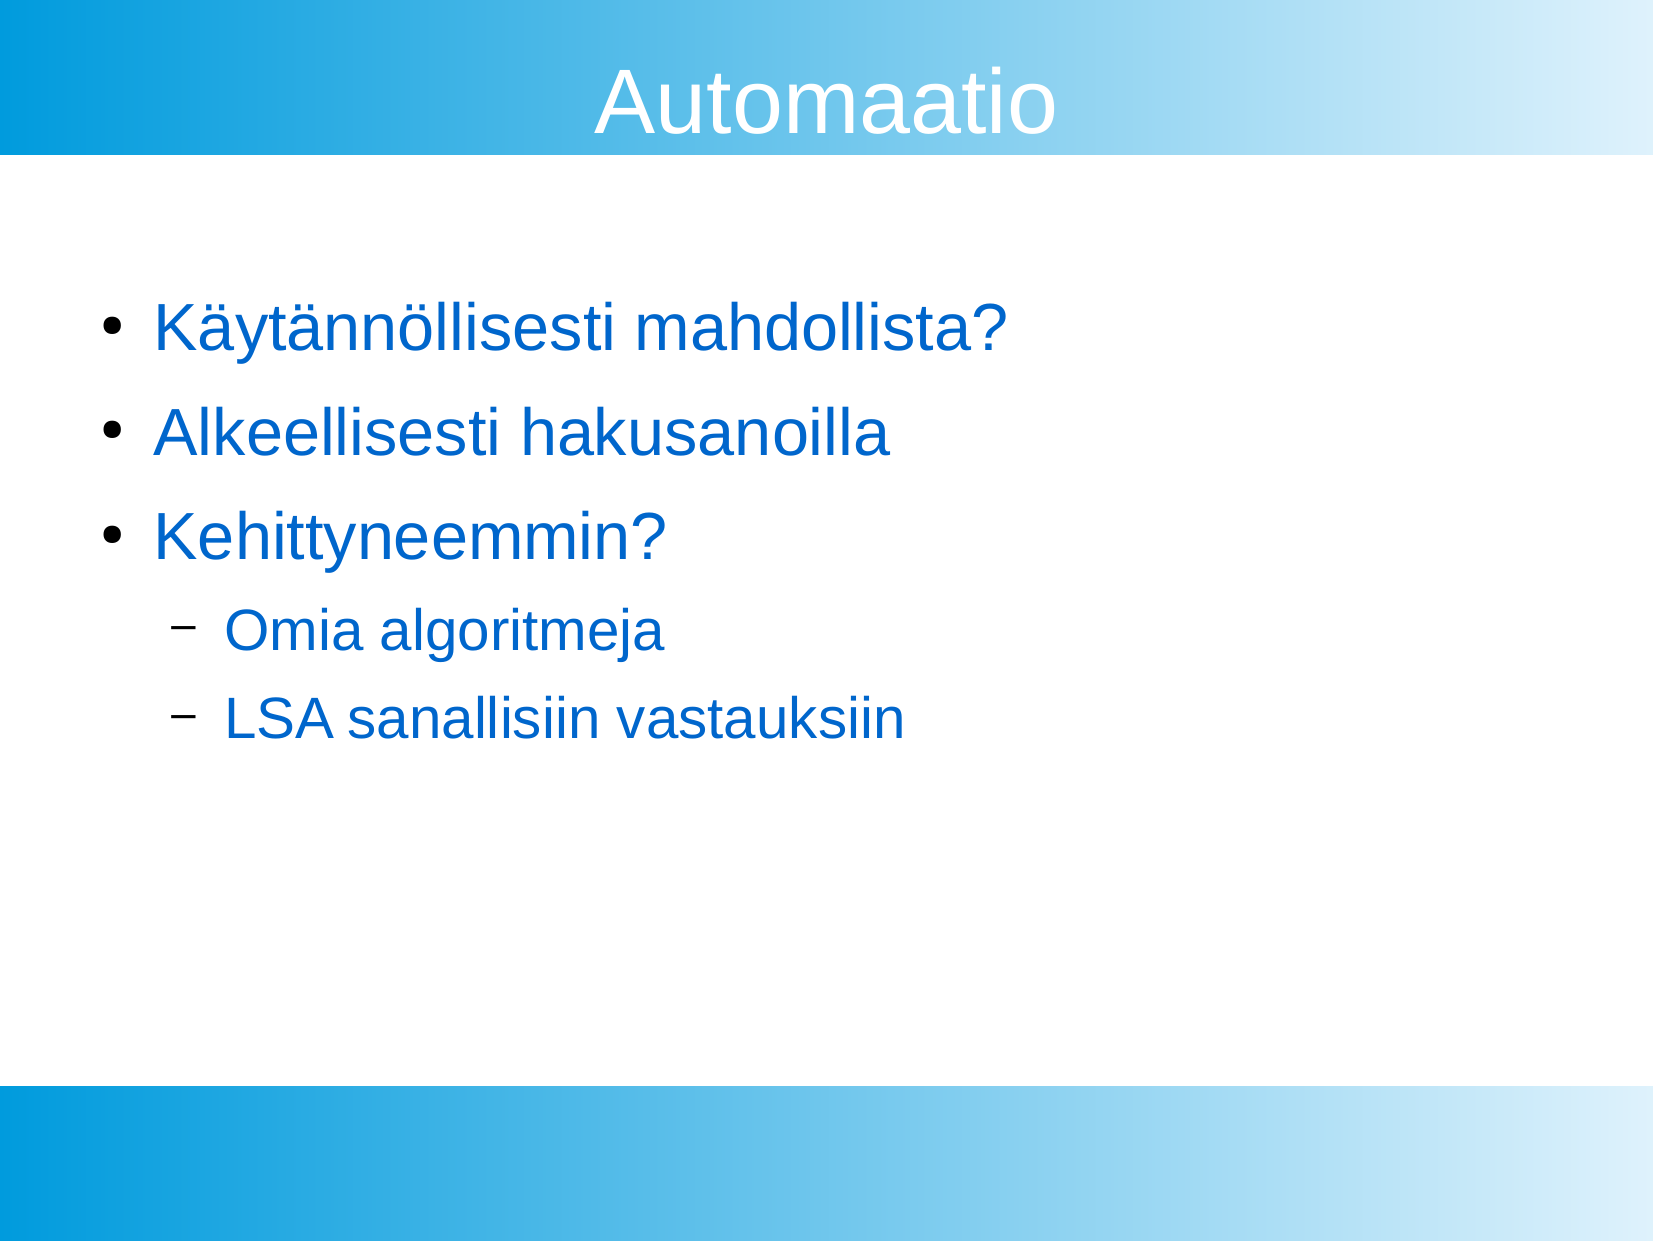

# Automaatio
Käytännöllisesti mahdollista?
Alkeellisesti hakusanoilla
Kehittyneemmin?
Omia algoritmeja
LSA sanallisiin vastauksiin